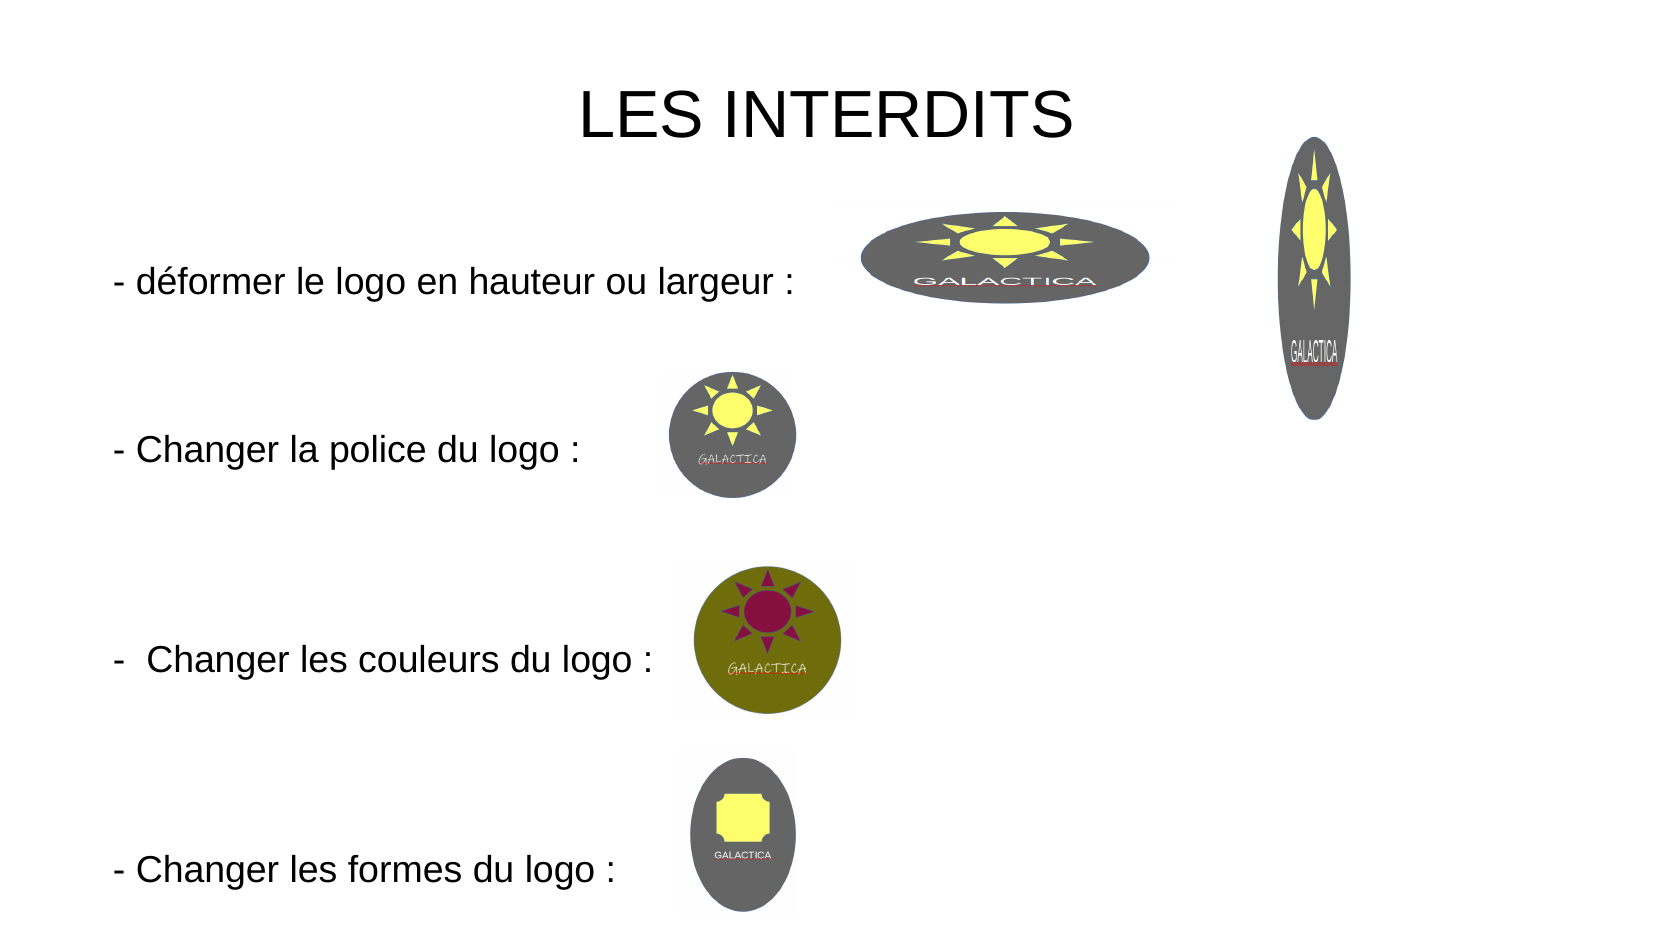

# LES INTERDITS
- déformer le logo en hauteur ou largeur :
- Changer la police du logo :
- Changer les couleurs du logo :
- Changer les formes du logo :